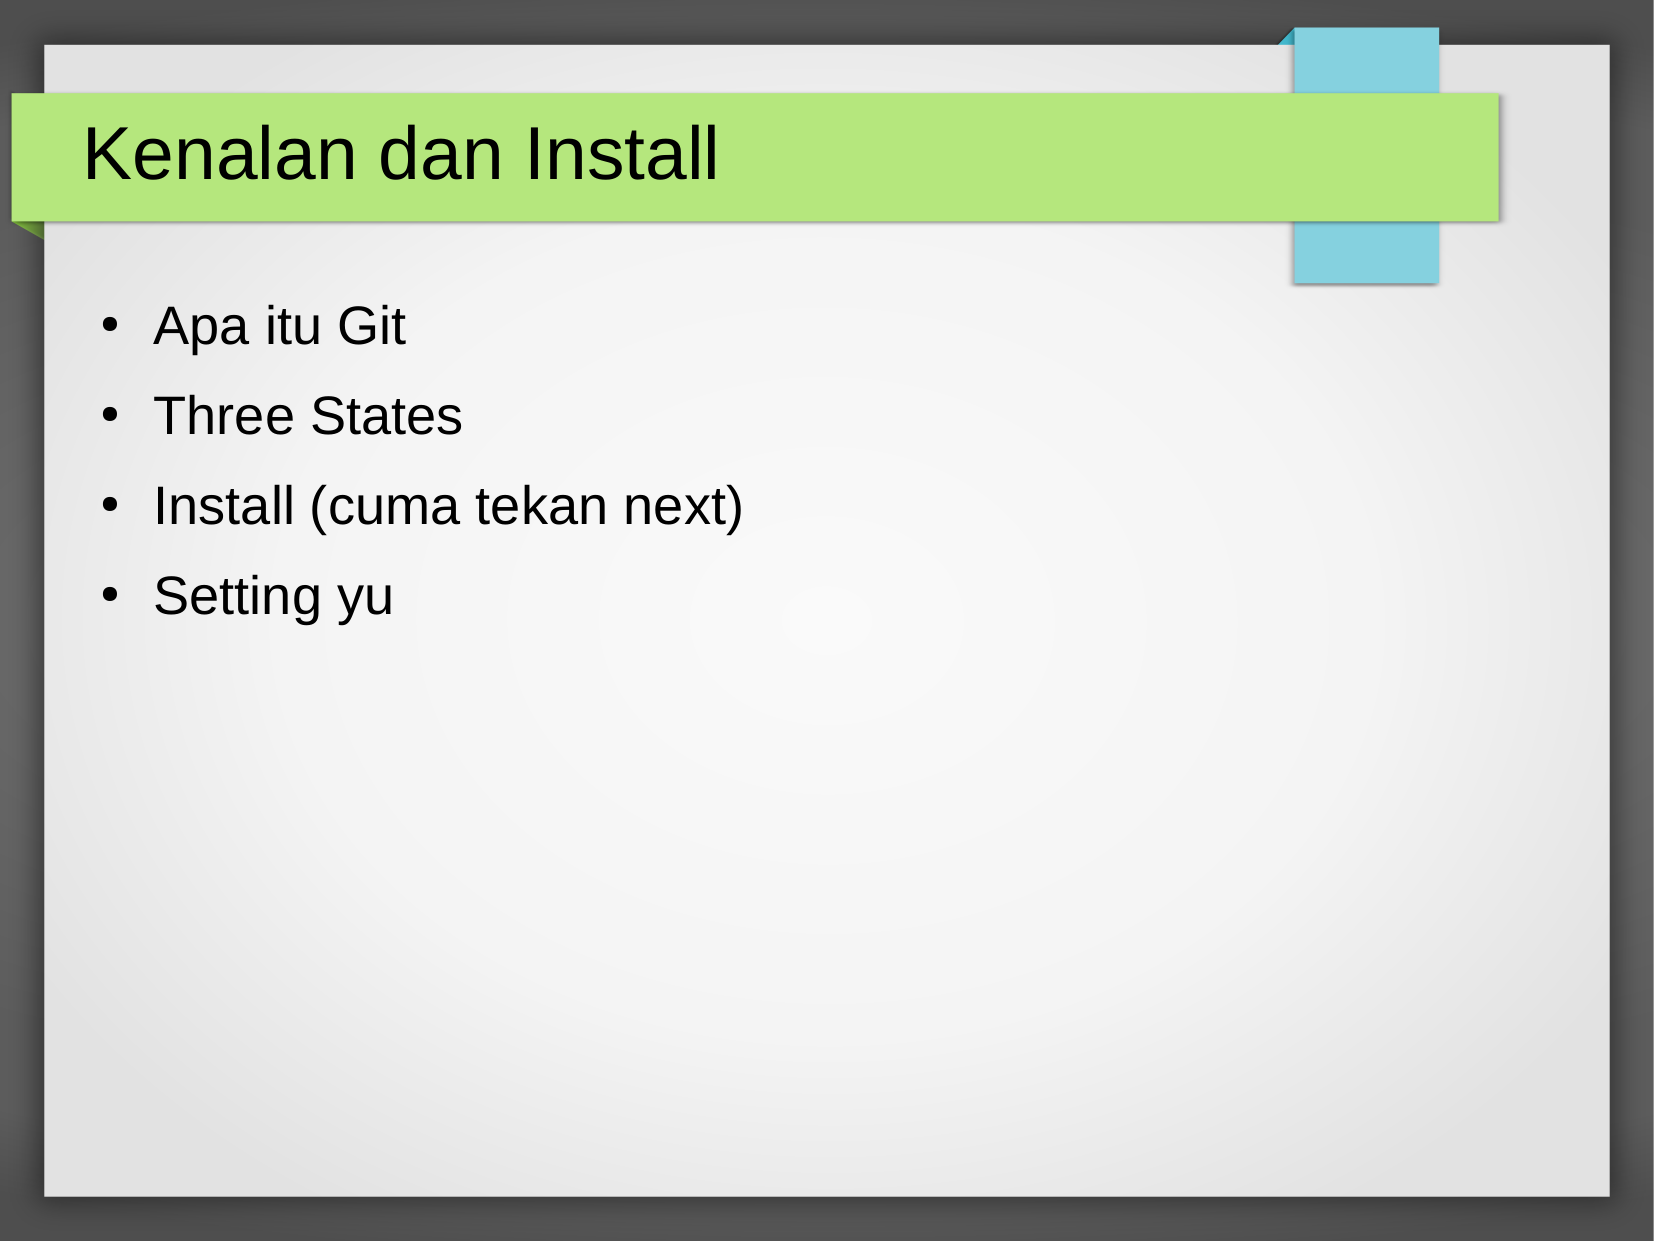

# Kenalan dan Install
Apa itu Git
Three States
Install (cuma tekan next)
Setting yu